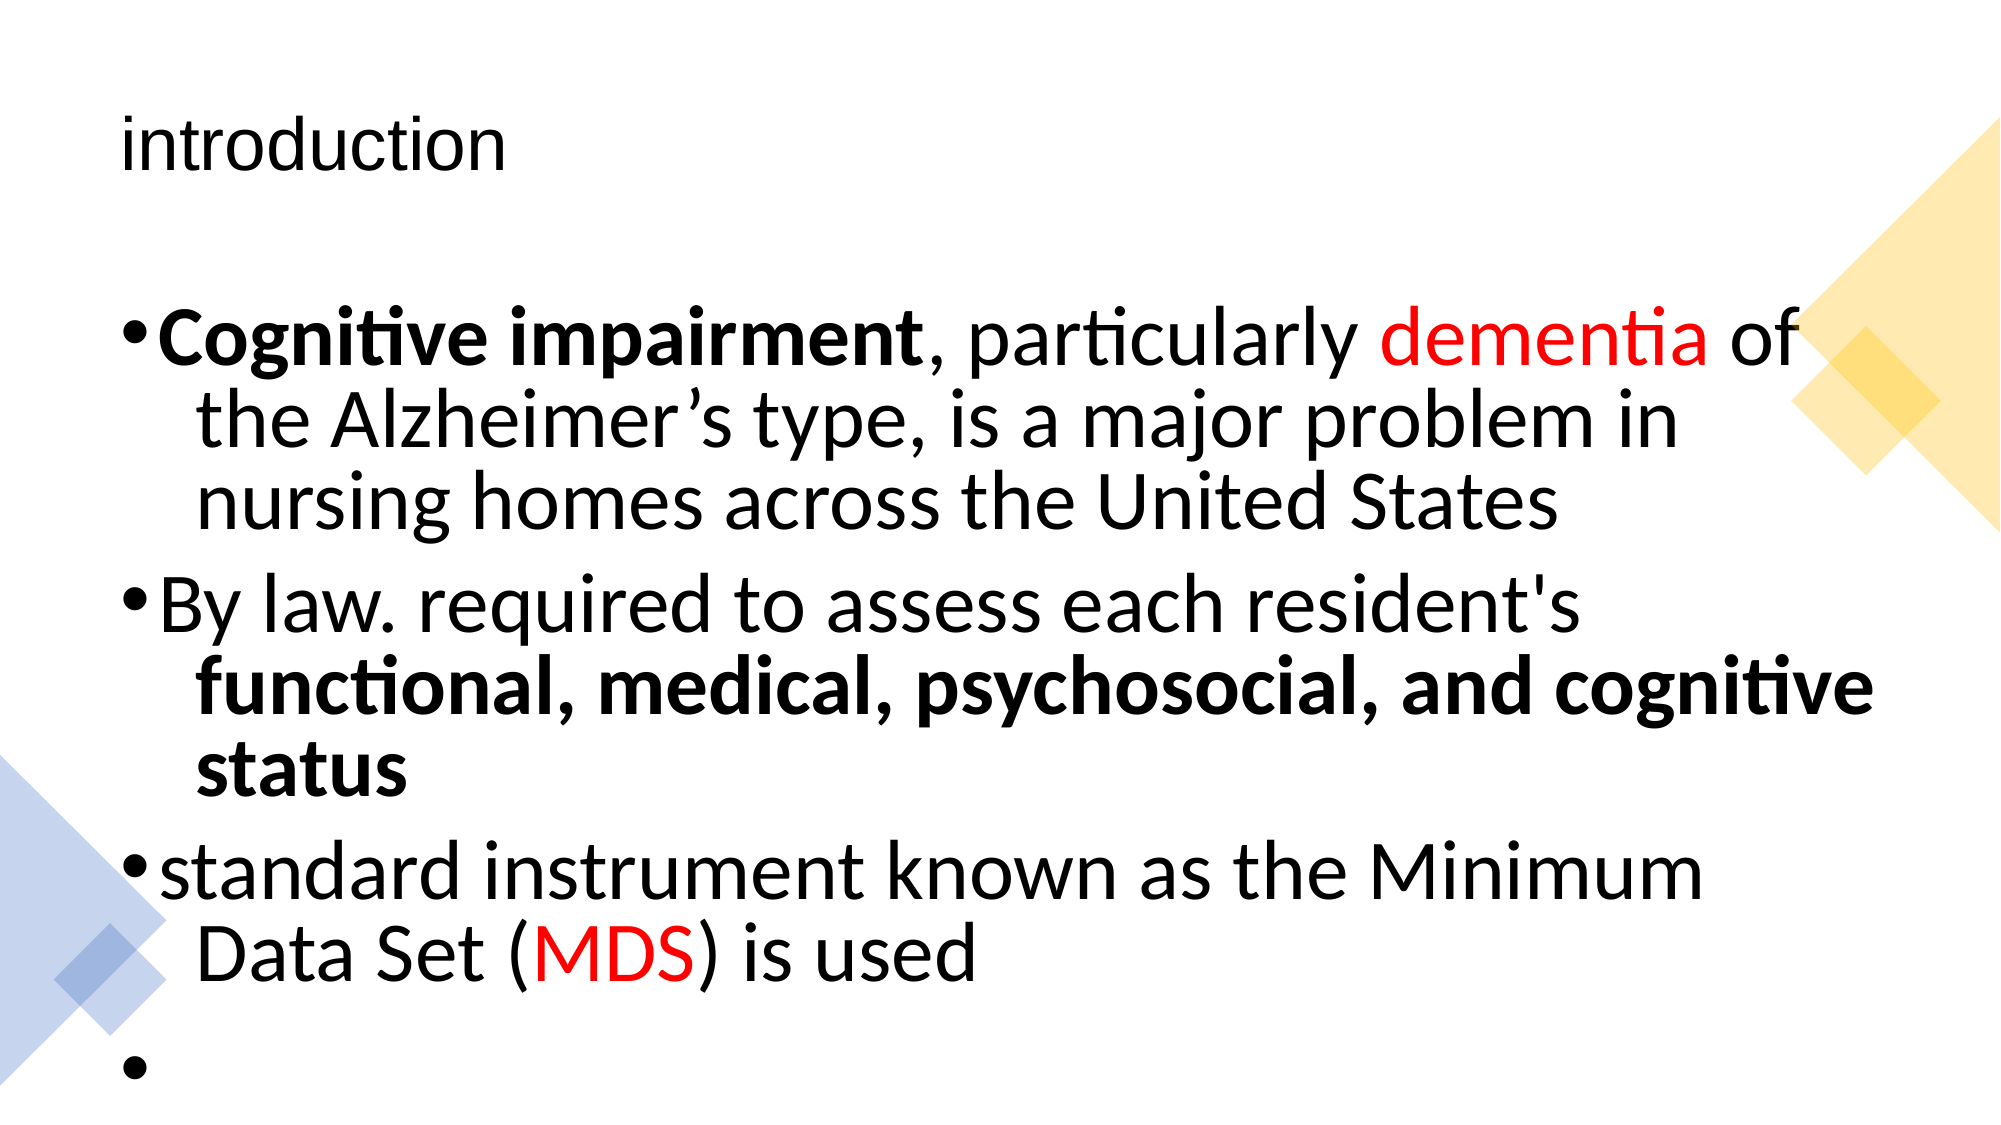

# introduction
Cognitive impairment, particularly dementia of the Alzheimer’s type, is a major problem in nursing homes across the United States
By law. required to assess each resident's functional, medical, psychosocial, and cognitive status
standard instrument known as the Minimum Data Set (MDS) is used